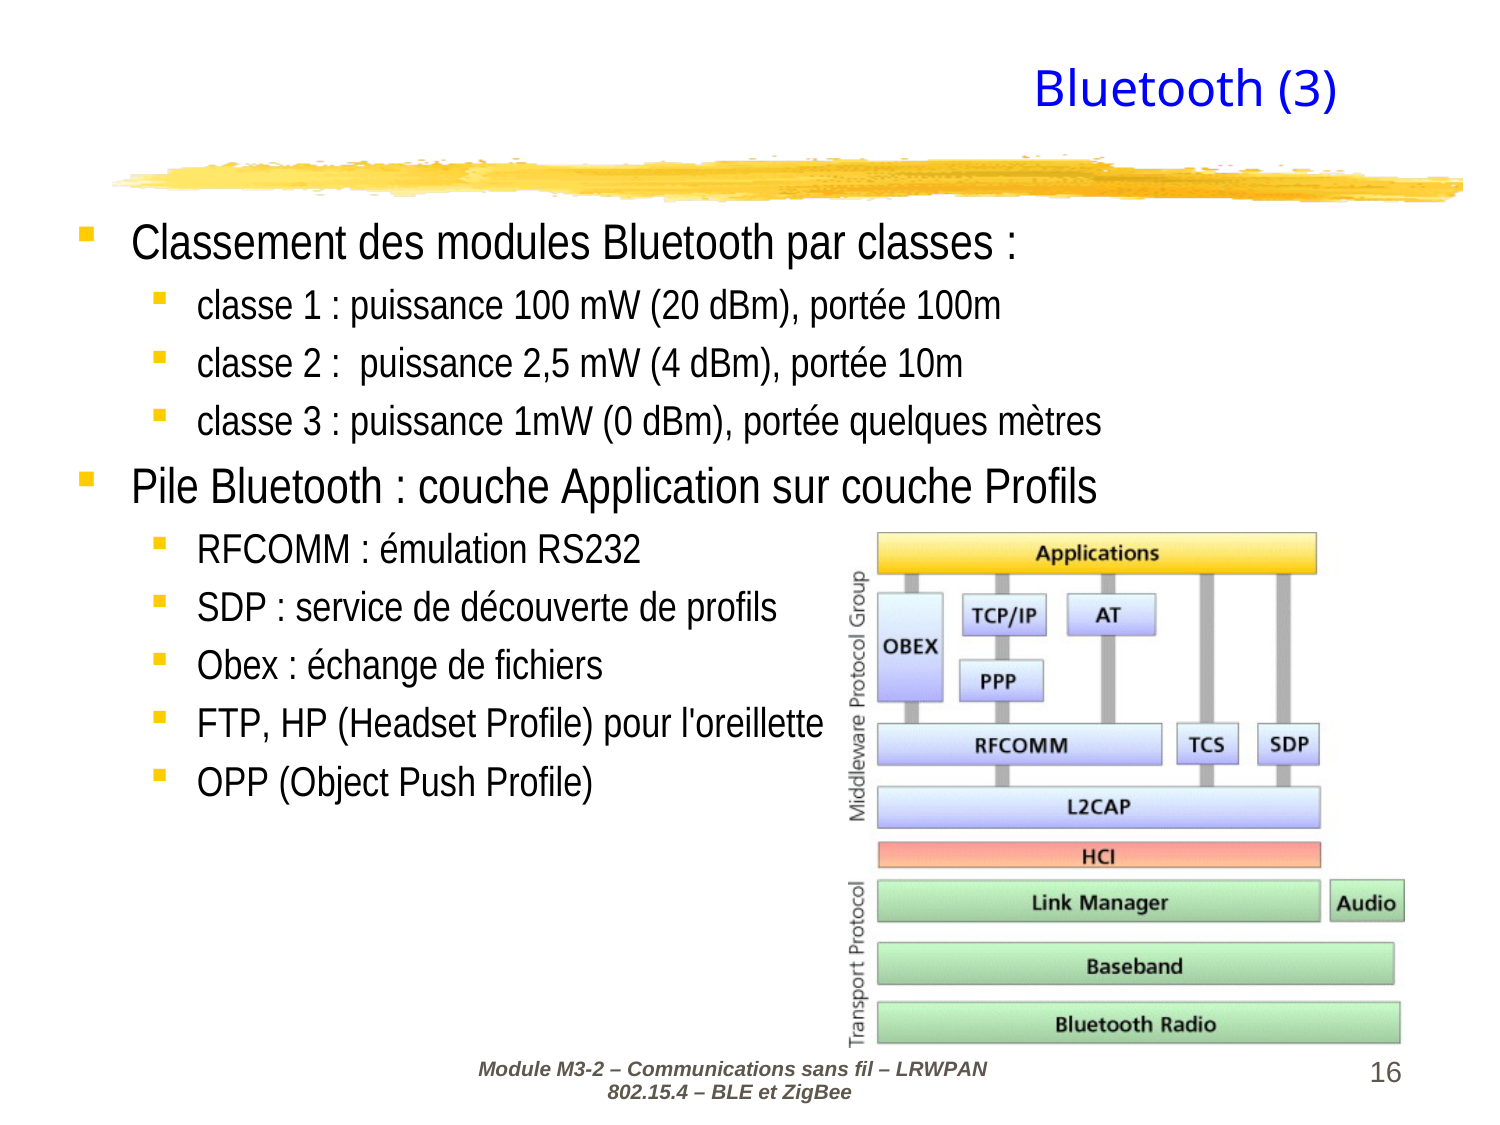

# Bluetooth (3)
Classement des modules Bluetooth par classes :
classe 1 : puissance 100 mW (20 dBm), portée 100m
classe 2 : puissance 2,5 mW (4 dBm), portée 10m
classe 3 : puissance 1mW (0 dBm), portée quelques mètres
Pile Bluetooth : couche Application sur couche Profils
RFCOMM : émulation RS232
SDP : service de découverte de profils
Obex : échange de fichiers
FTP, HP (Headset Profile) pour l'oreillette
OPP (Object Push Profile)
16